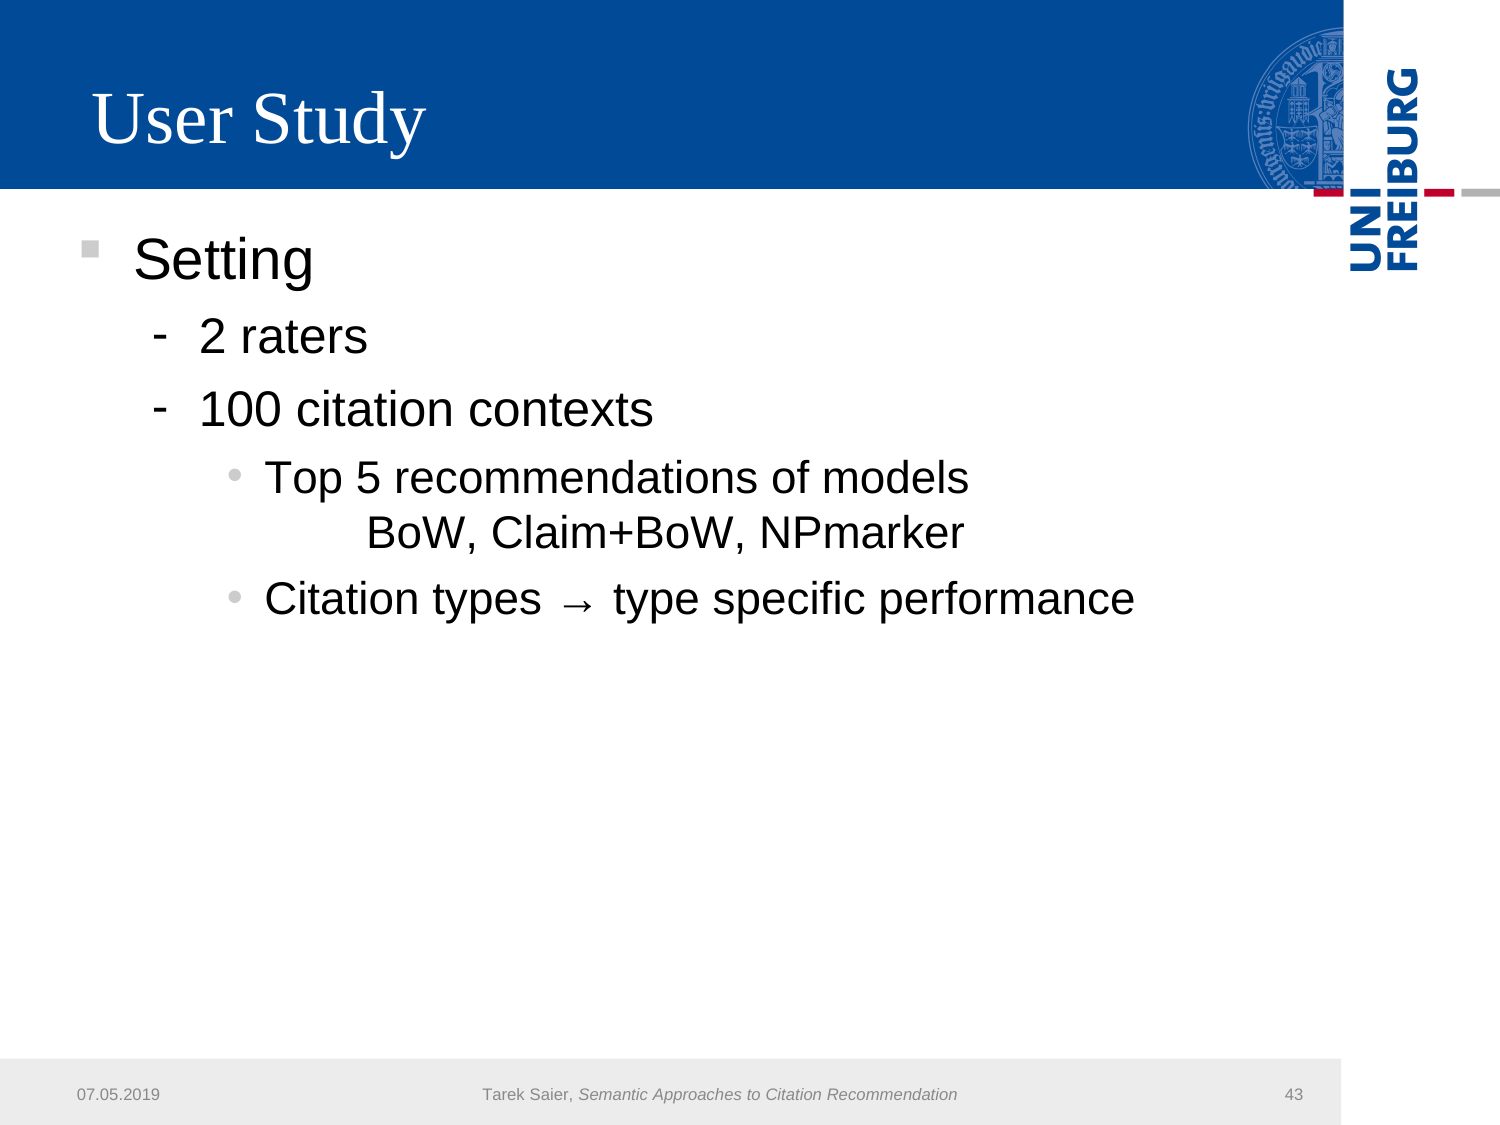

# User Study
Setting
2 raters
100 citation contexts
Top 5 recommendations of models
 BoW, Claim+BoW, NPmarker
Citation types → type specific performance
Präsentationstitel
43